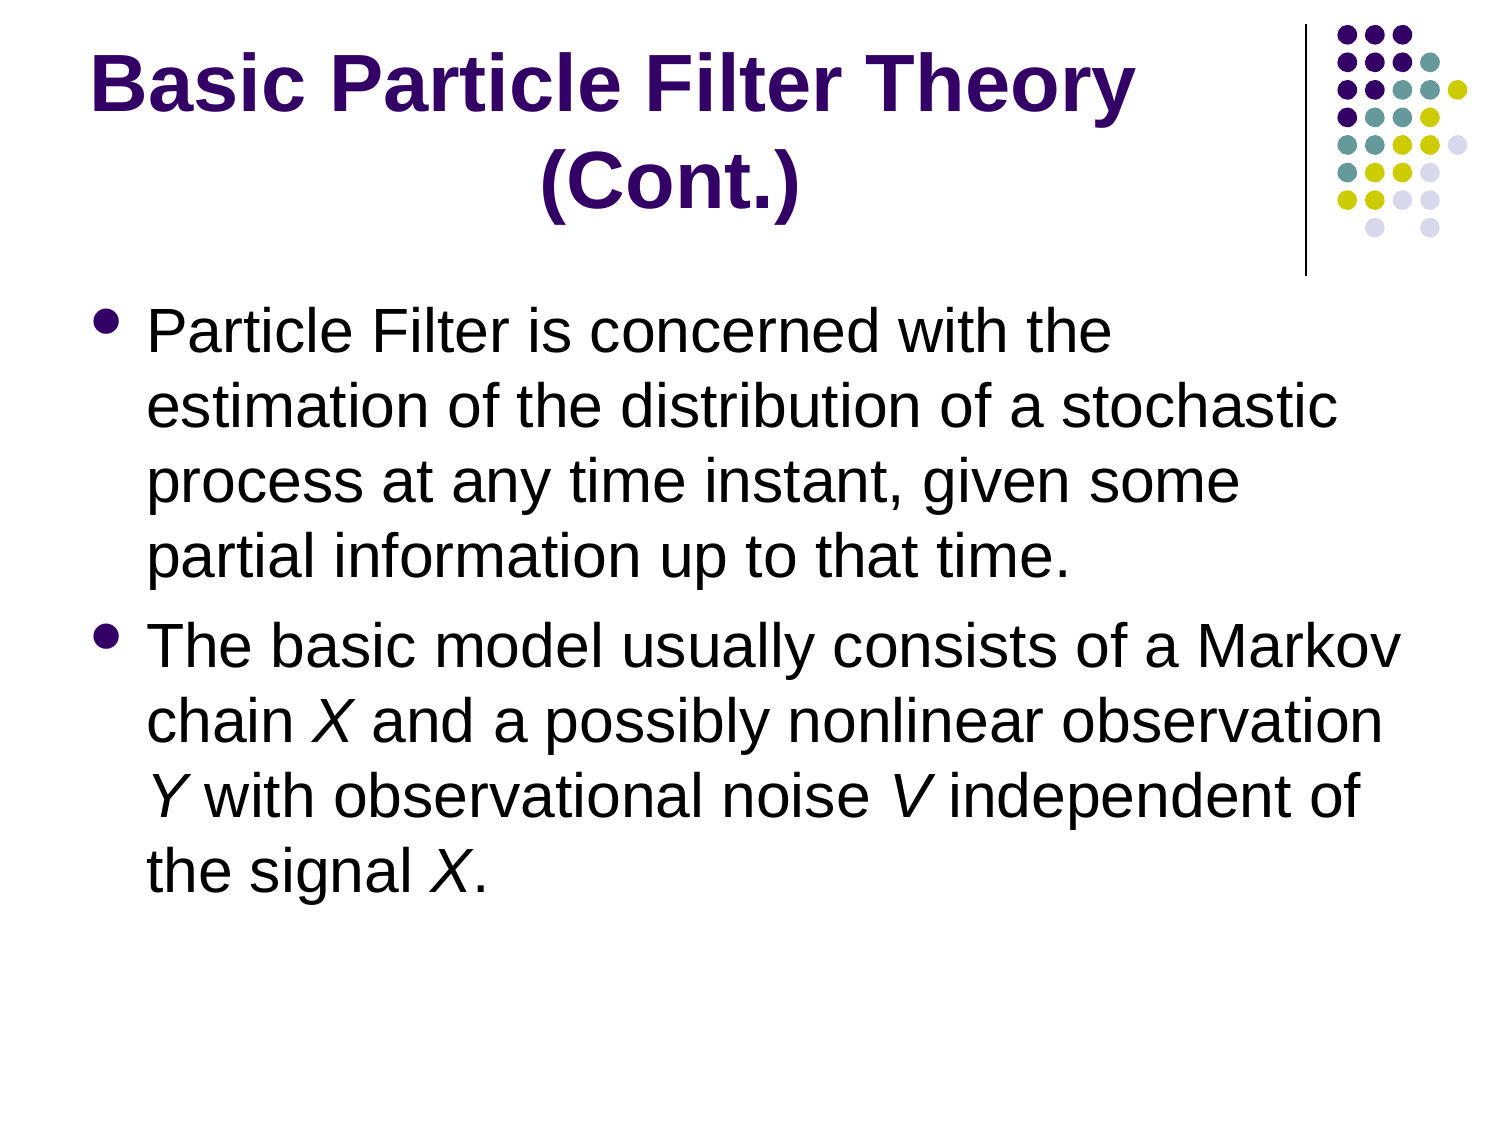

# Basic Particle Filter Theory 				(Cont.)
Particle Filter is concerned with the estimation of the distribution of a stochastic process at any time instant, given some partial information up to that time.
The basic model usually consists of a Markov chain X and a possibly nonlinear observation Y with observational noise V independent of the signal X.